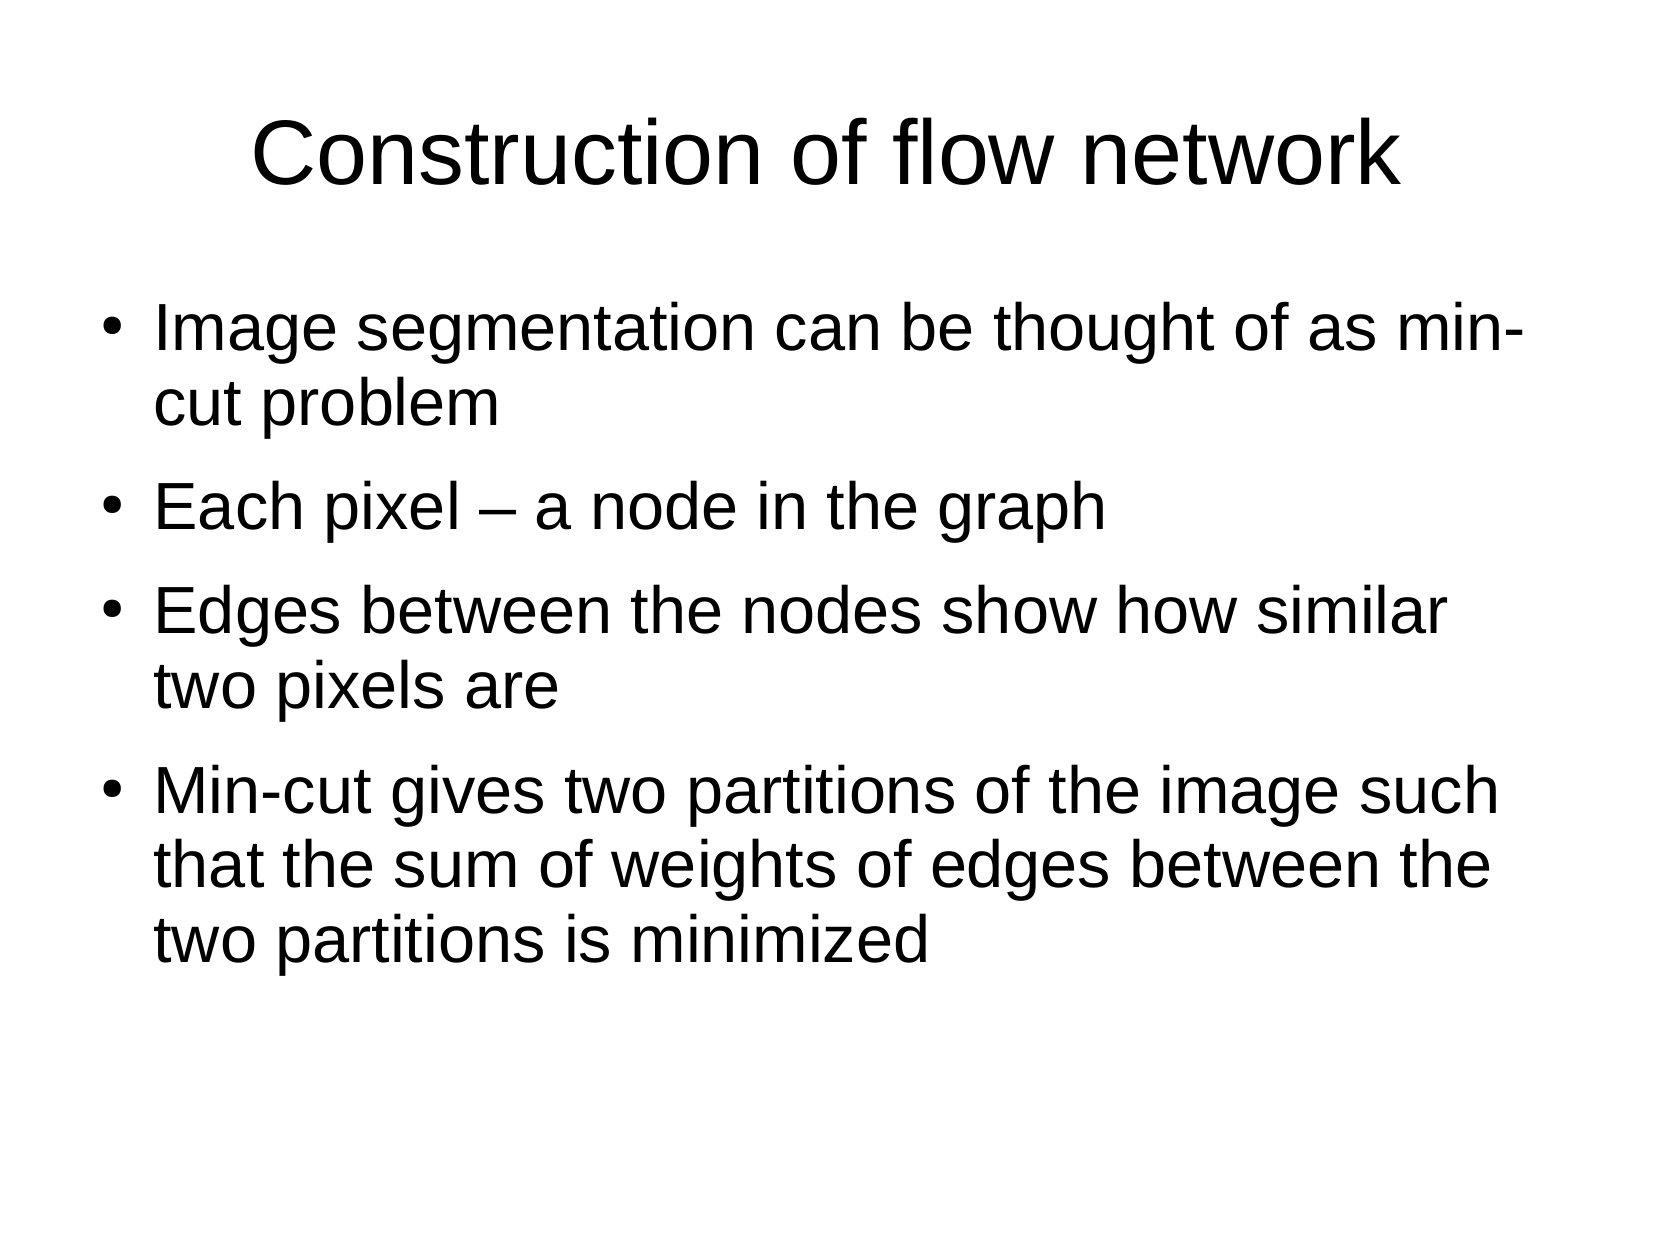

# Construction of flow network
Image segmentation can be thought of as min-cut problem
Each pixel – a node in the graph
Edges between the nodes show how similar two pixels are
Min-cut gives two partitions of the image such that the sum of weights of edges between the two partitions is minimized